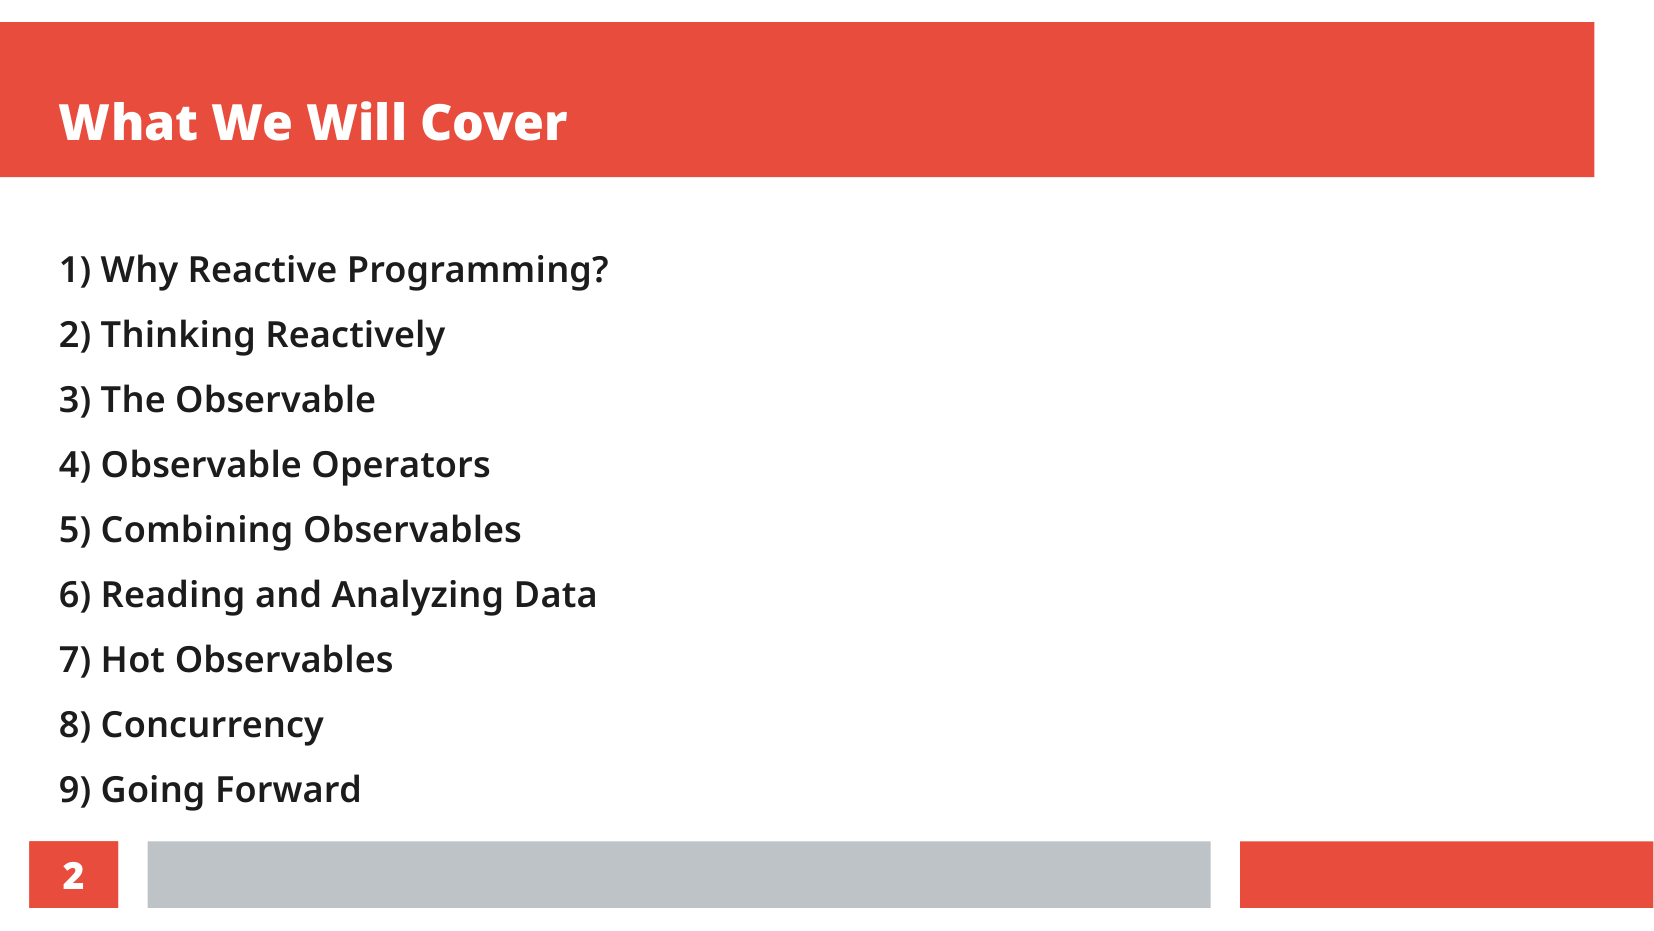

# What We Will Cover
1) Why Reactive Programming?
2) Thinking Reactively
3) The Observable
4) Observable Operators
5) Combining Observables
6) Reading and Analyzing Data
7) Hot Observables
8) Concurrency
9) Going Forward
2